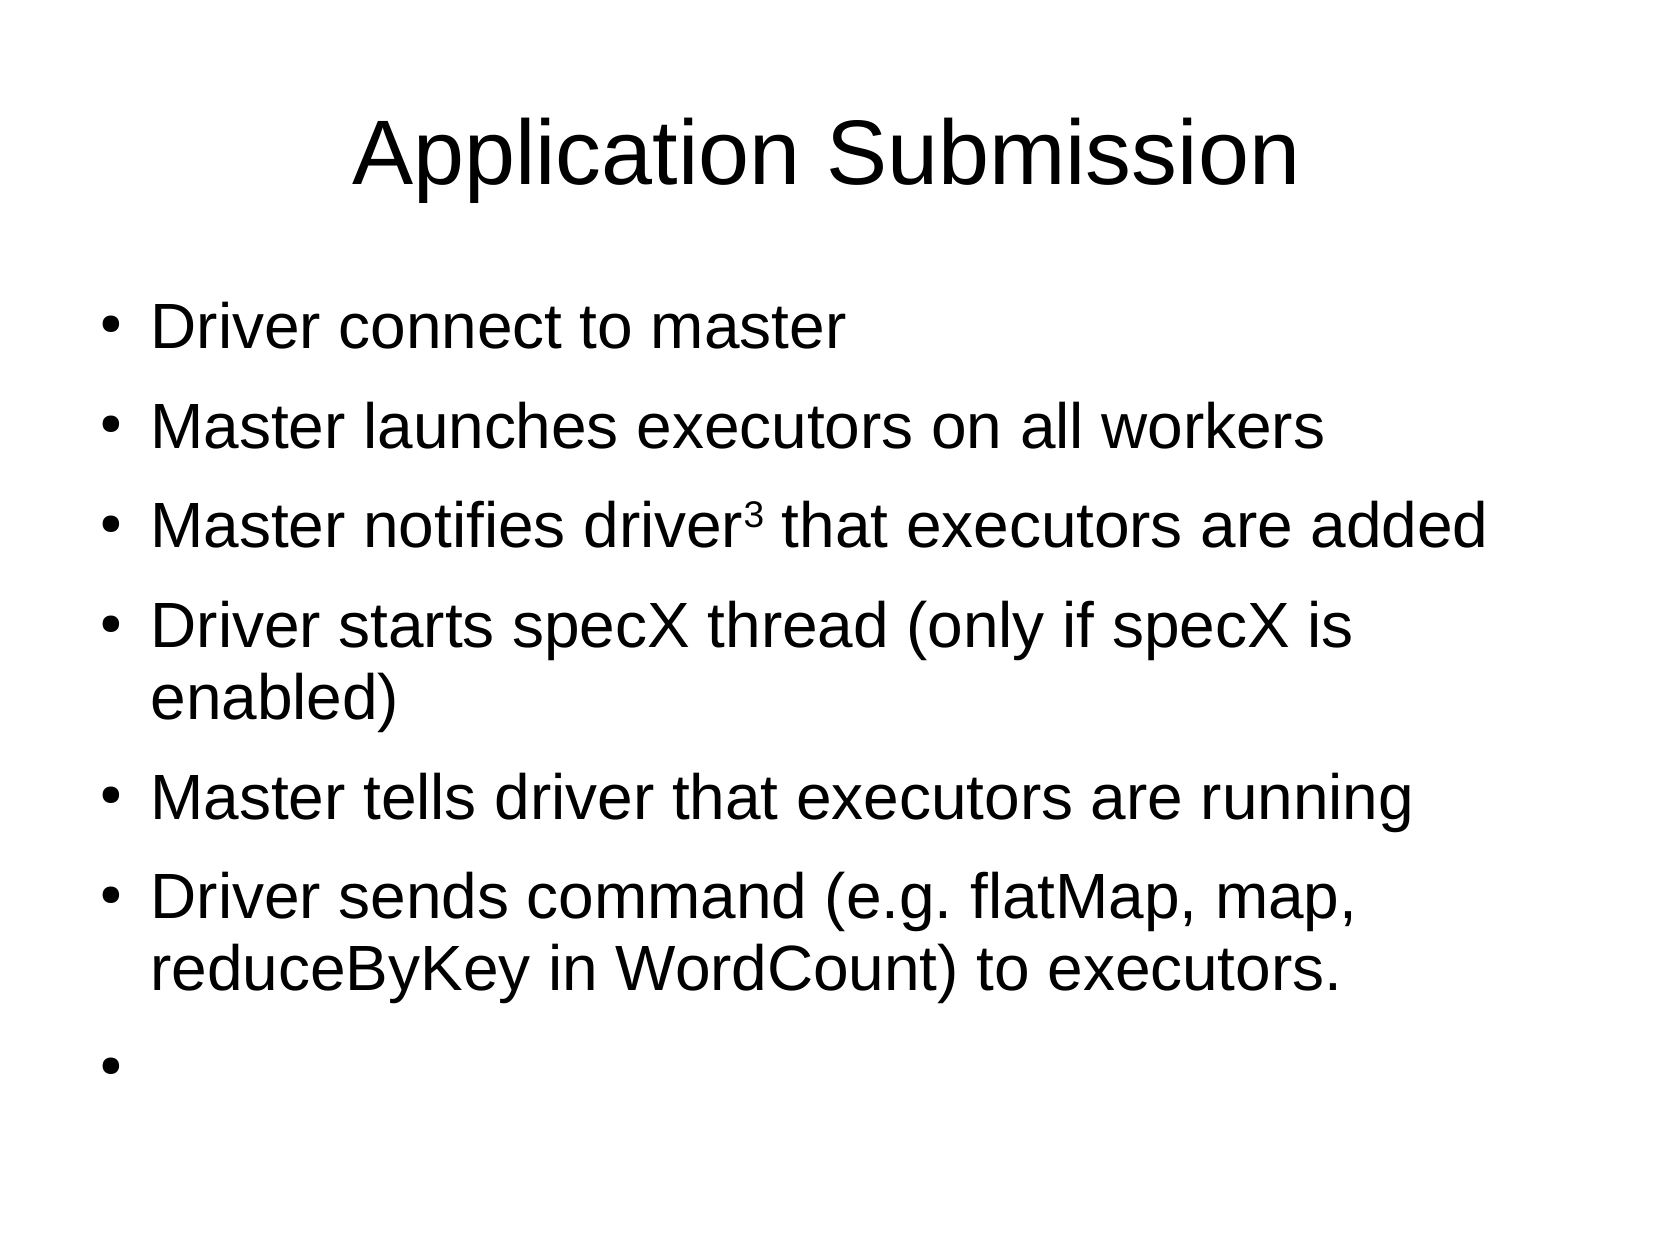

# Application Submission
Driver connect to master
Master launches executors on all workers
Master notifies driver3 that executors are added
Driver starts specX thread (only if specX is enabled)
Master tells driver that executors are running
Driver sends command (e.g. flatMap, map, reduceByKey in WordCount) to executors.